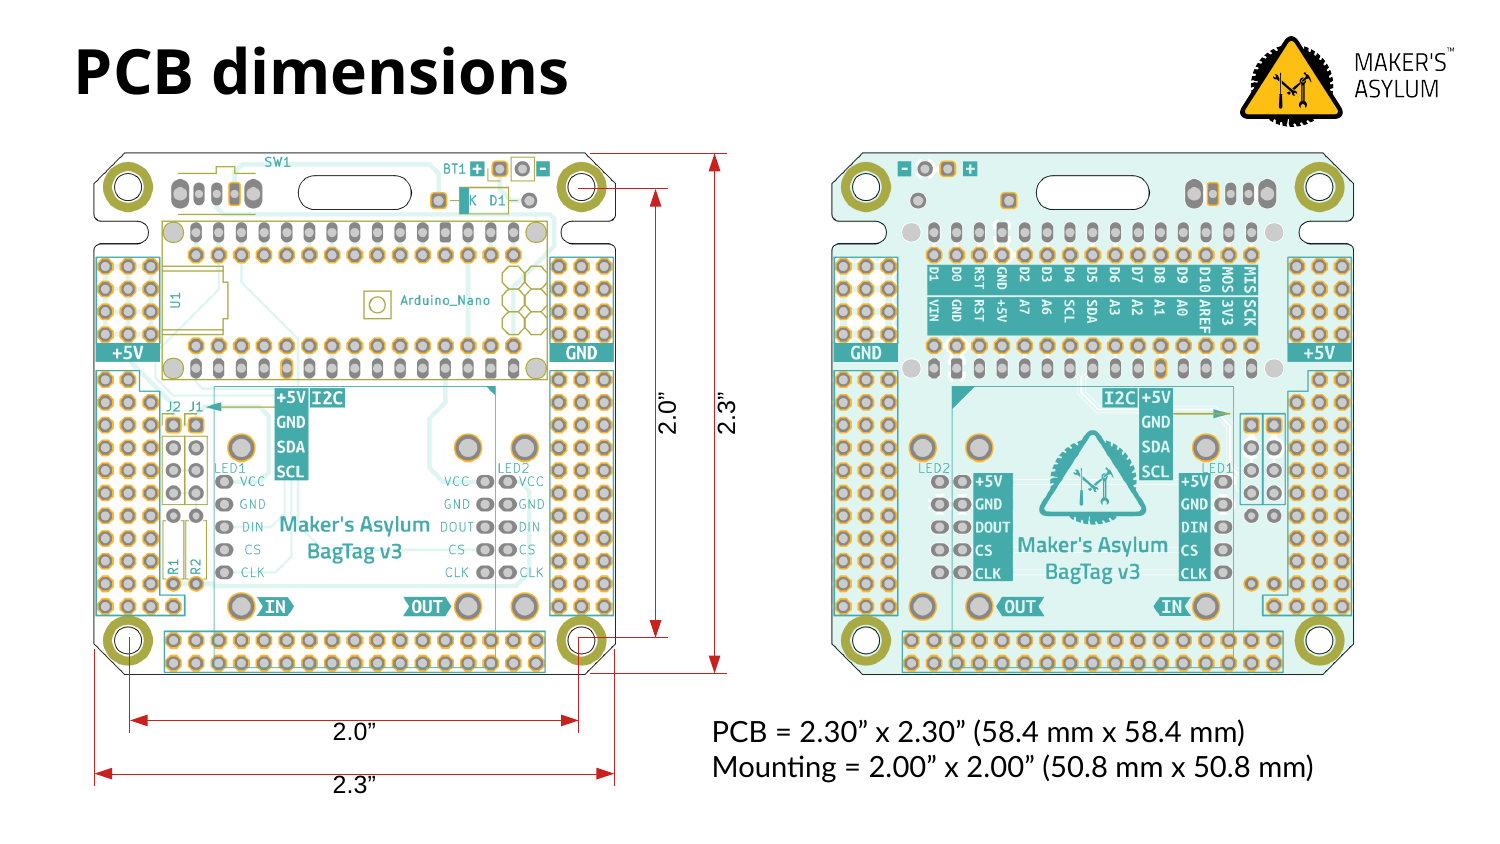

PCB dimensions
PCB = 2.30” x 2.30” (58.4 mm x 58.4 mm)
Mounting = 2.00” x 2.00” (50.8 mm x 50.8 mm)